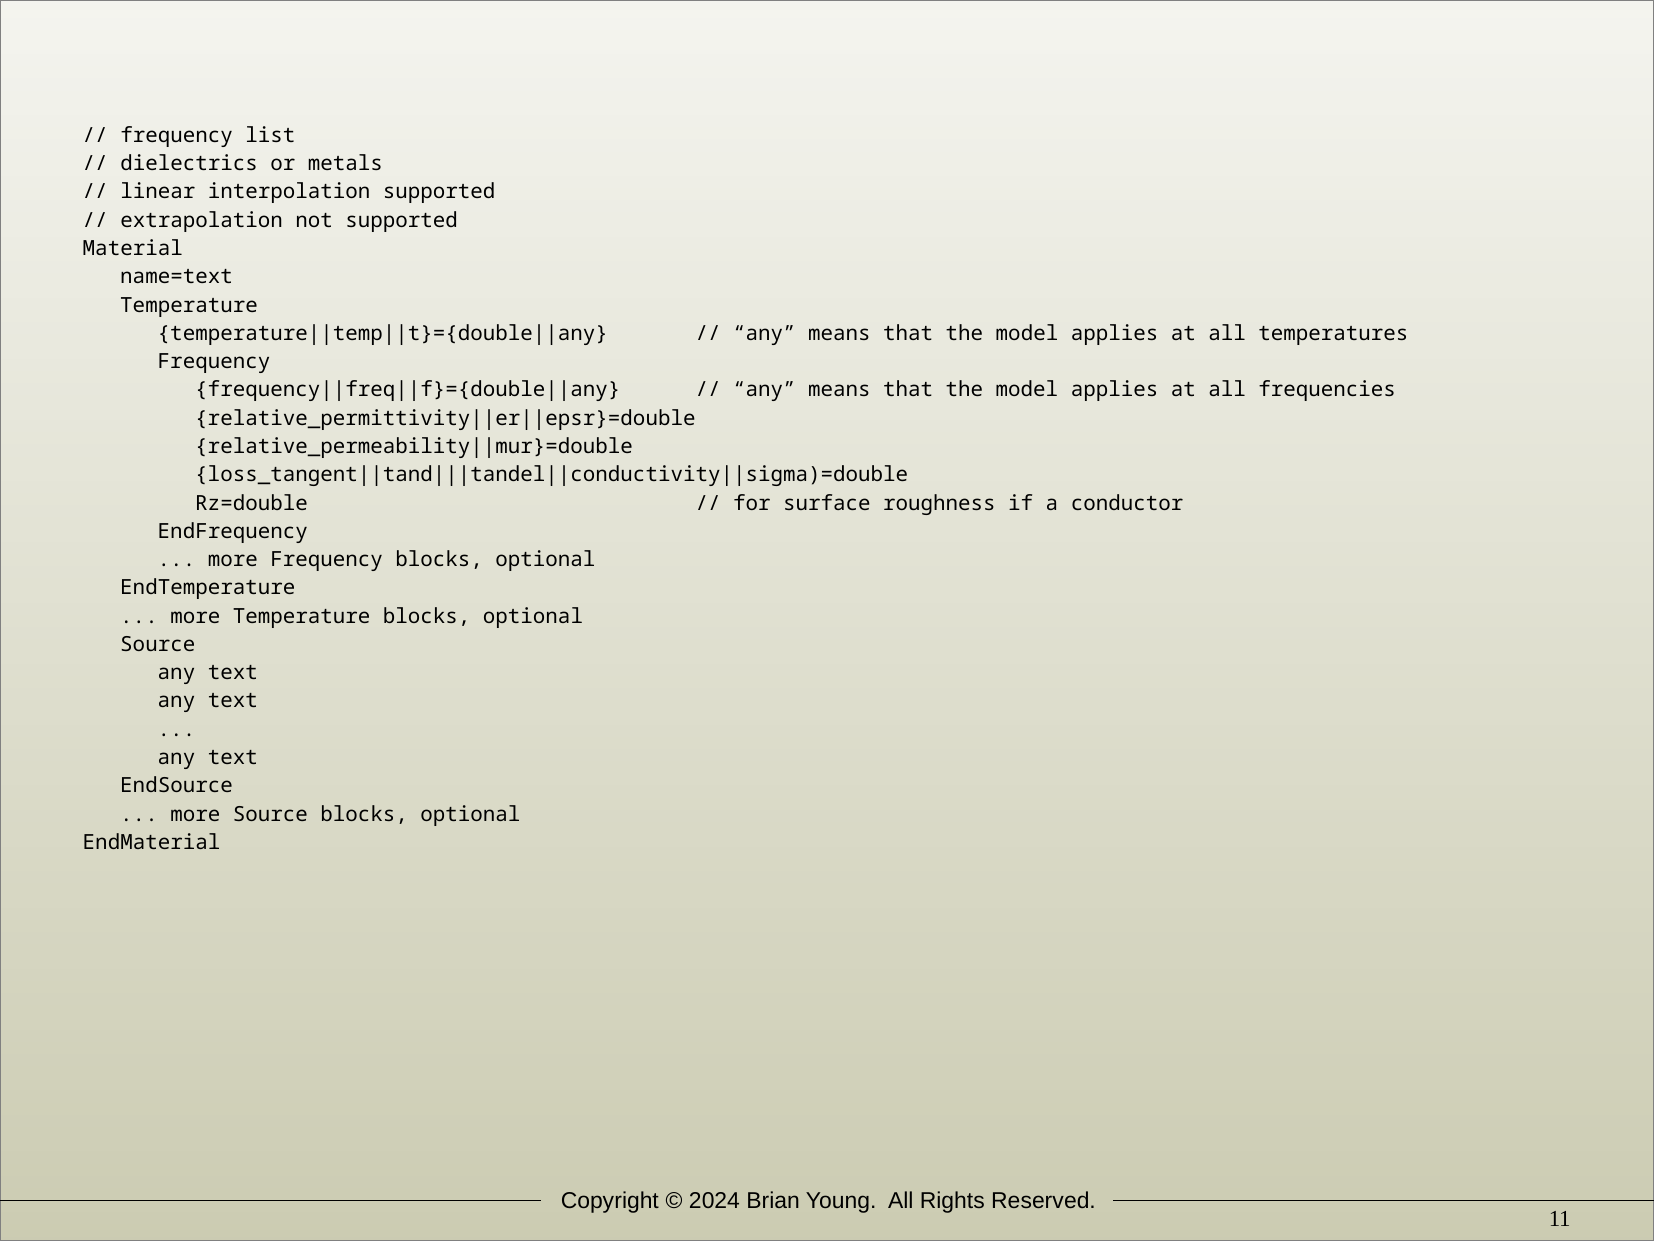

# // frequency list
// dielectrics or metals
// linear interpolation supported
// extrapolation not supported
Material
 name=text
 Temperature
 {temperature||temp||t}={double||any} // “any” means that the model applies at all temperatures
 Frequency
 {frequency||freq||f}={double||any} // “any” means that the model applies at all frequencies
 {relative_permittivity||er||epsr}=double
 {relative_permeability||mur}=double
 {loss_tangent||tand|||tandel||conductivity||sigma)=double
 Rz=double // for surface roughness if a conductor
 EndFrequency
 ... more Frequency blocks, optional
 EndTemperature
 ... more Temperature blocks, optional
 Source
 any text
 any text
 ...
 any text
 EndSource
 ... more Source blocks, optional
EndMaterial
11